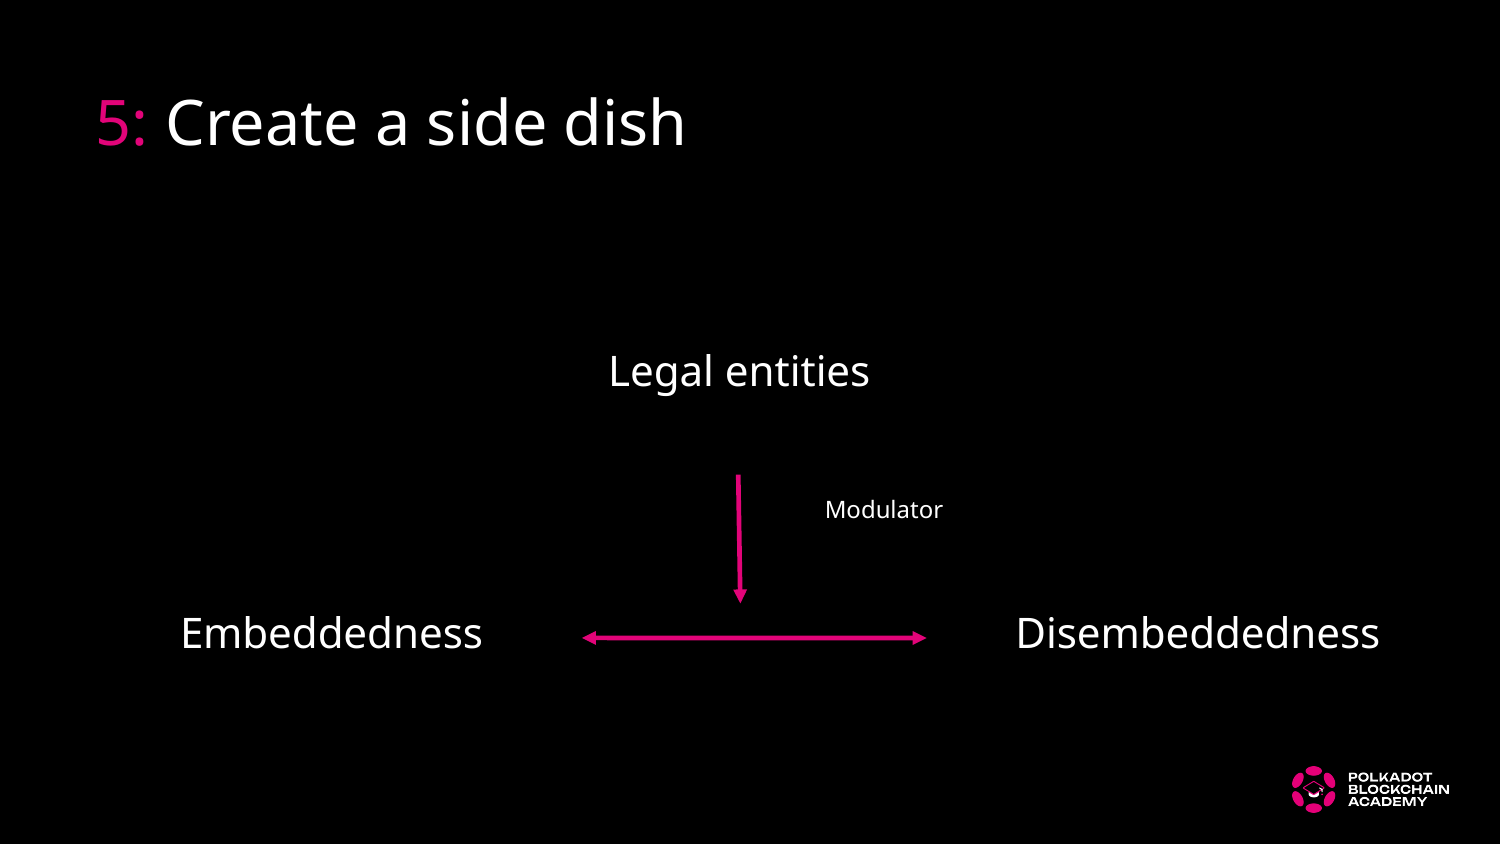

# 5: Create a side dish
Legal entities
Modulator
Embeddedness
Disembeddedness